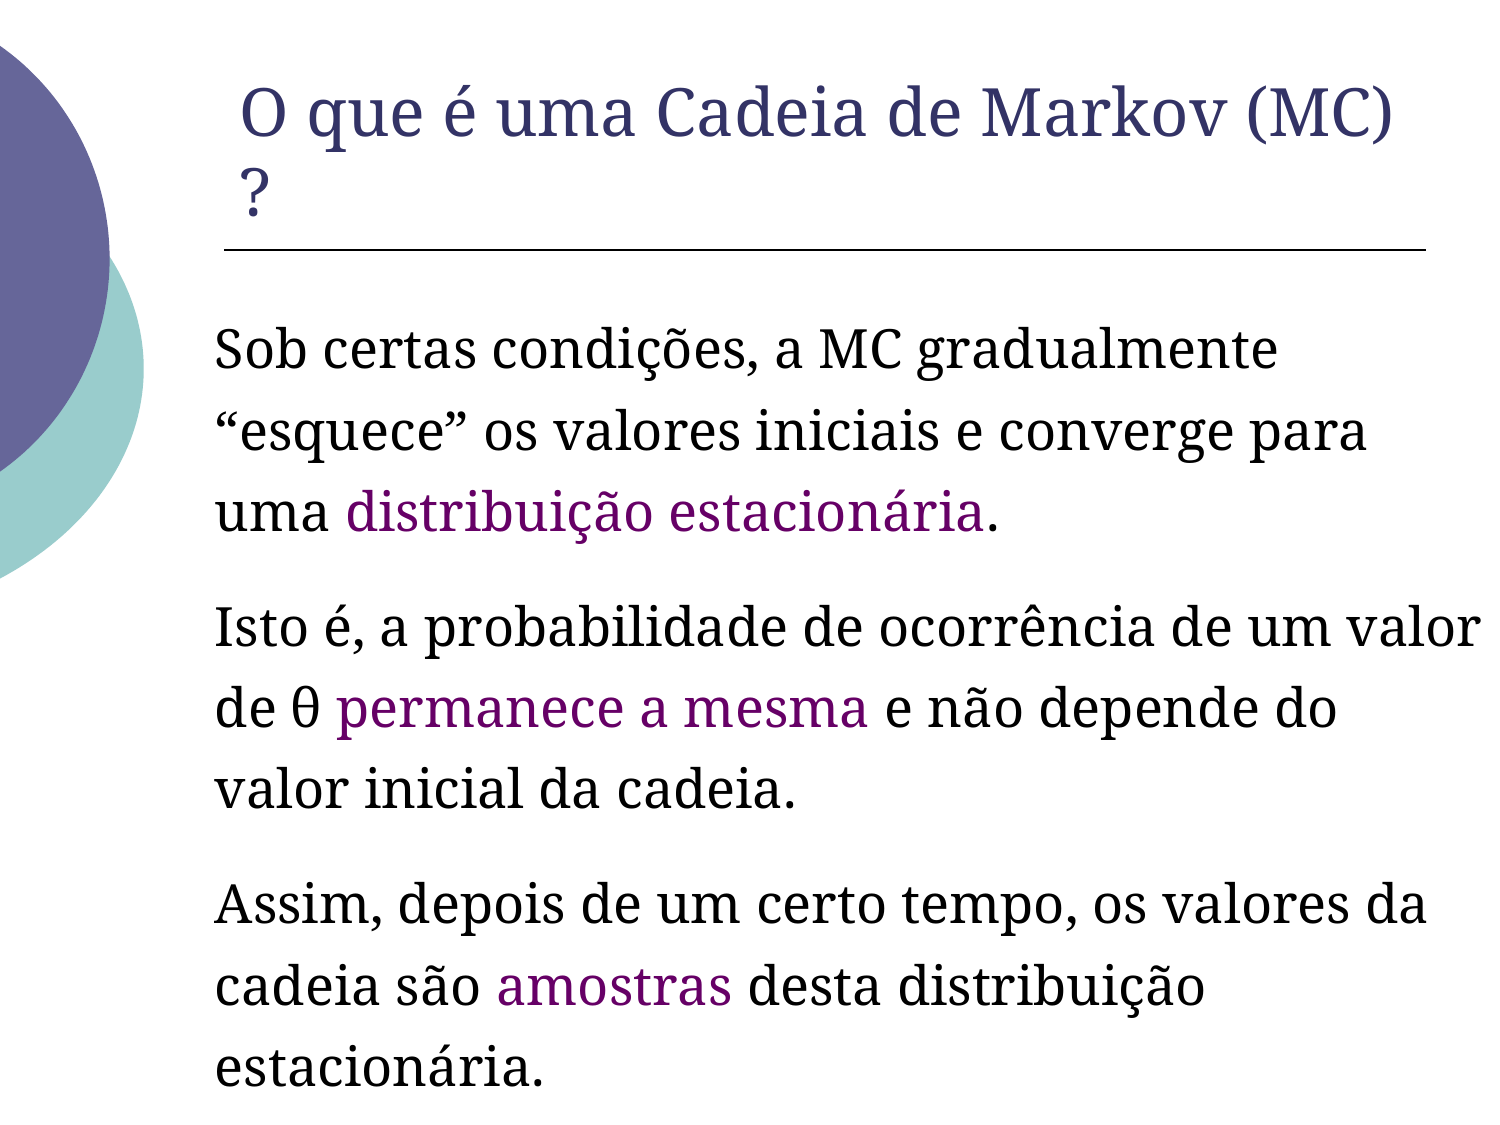

# O que é uma Cadeia de Markov (MC) ?
Sob certas condições, a MC gradualmente “esquece” os valores iniciais e converge para uma distribuição estacionária.
Isto é, a probabilidade de ocorrência de um valor de θ permanece a mesma e não depende do valor inicial da cadeia.
Assim, depois de um certo tempo, os valores da cadeia são amostras desta distribuição estacionária.